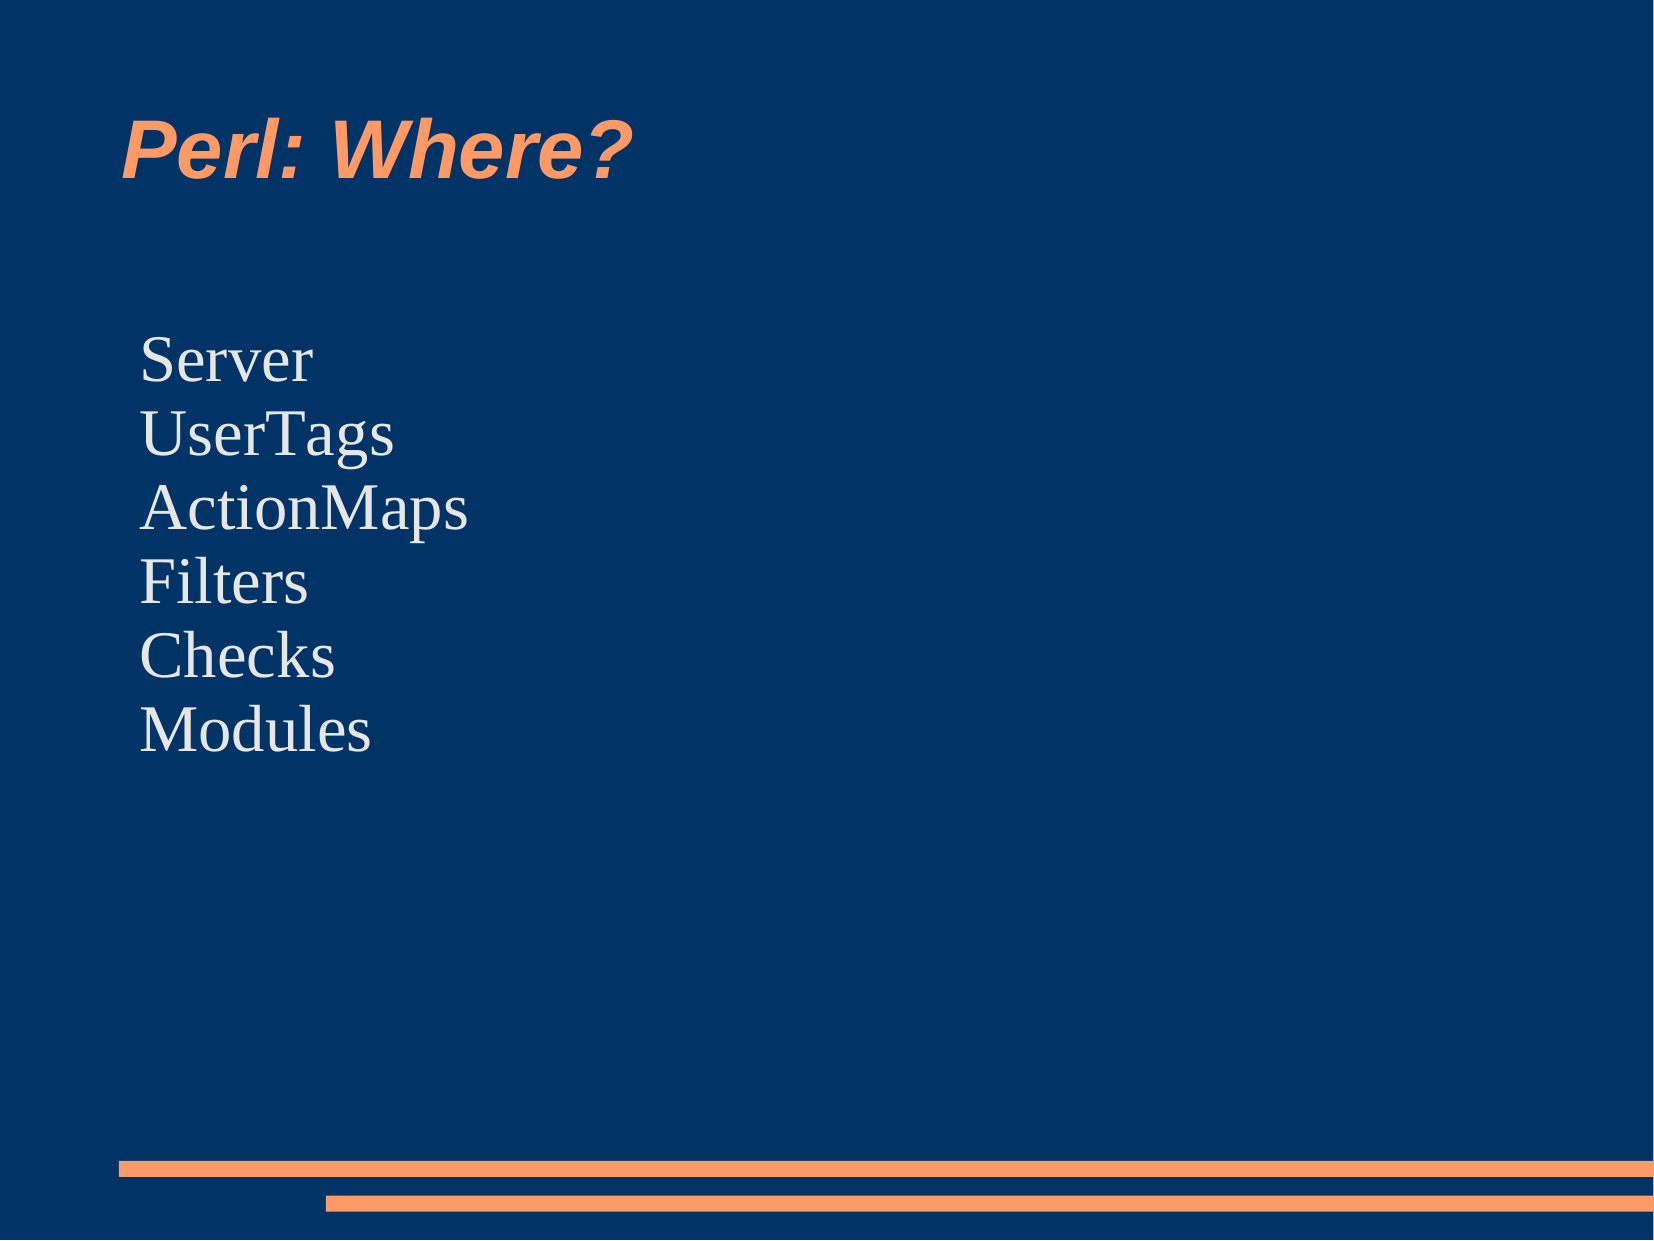

# Perl: Where?
Server
UserTags
ActionMaps
Filters
Checks
Modules